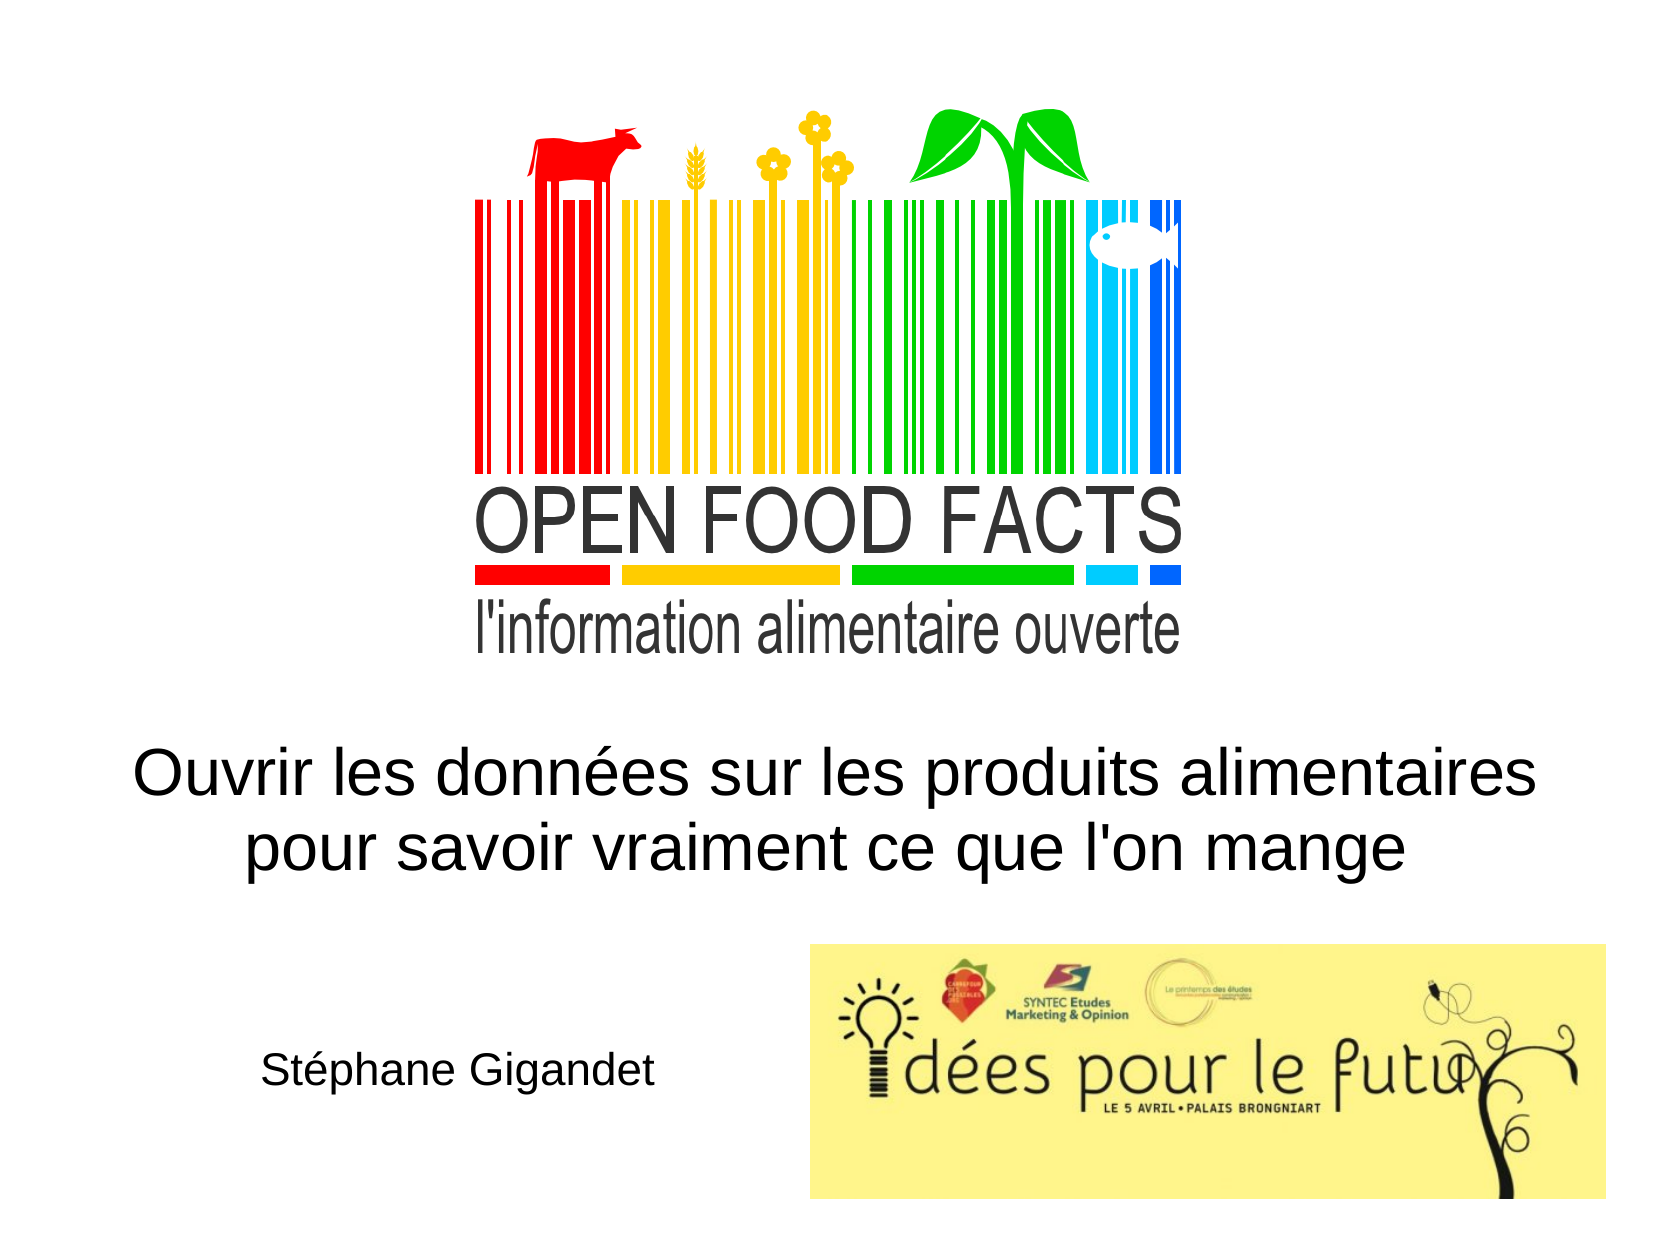

# Ouvrir les données sur les produits alimentaires pour savoir vraiment ce que l'on mange
Stéphane Gigandet